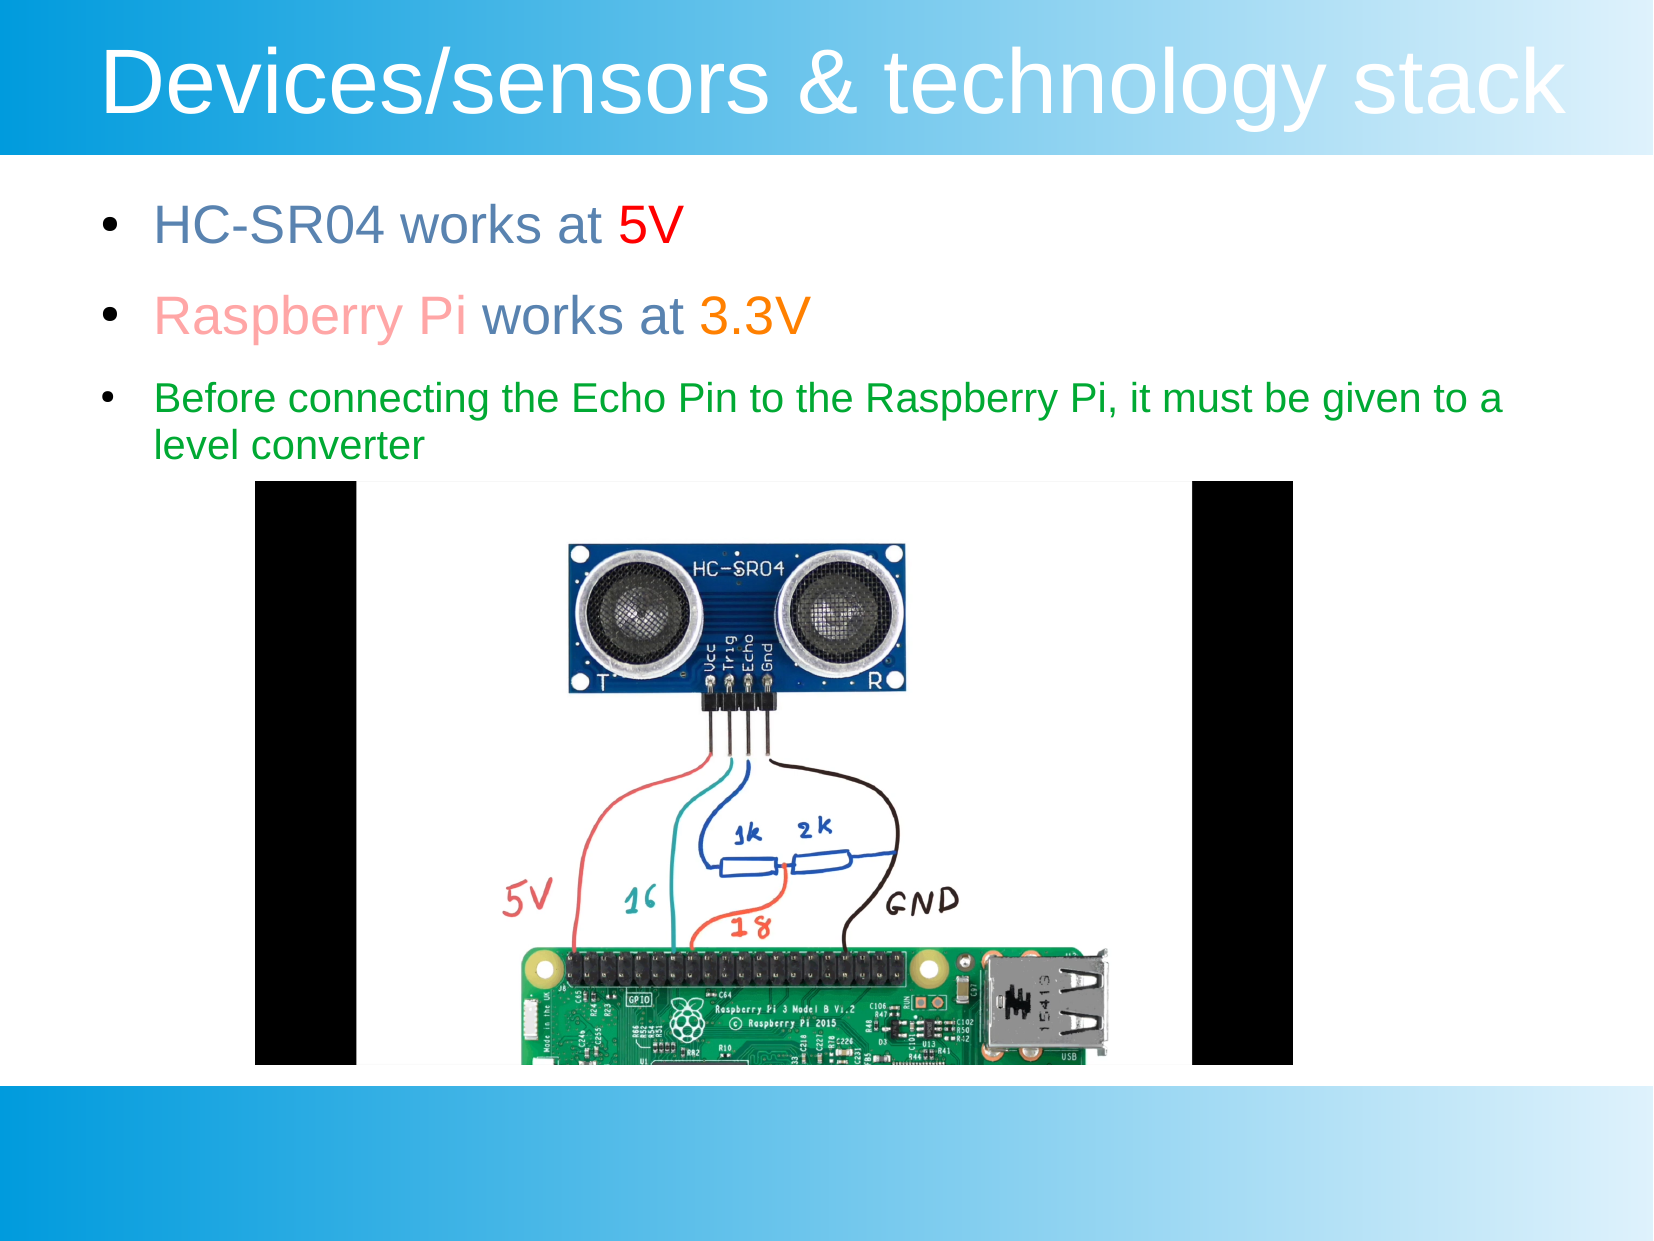

Devices/sensors & technology stack
# HC-SR04 works at 5V
Raspberry Pi works at 3.3V
Before connecting the Echo Pin to the Raspberry Pi, it must be given to a level converter